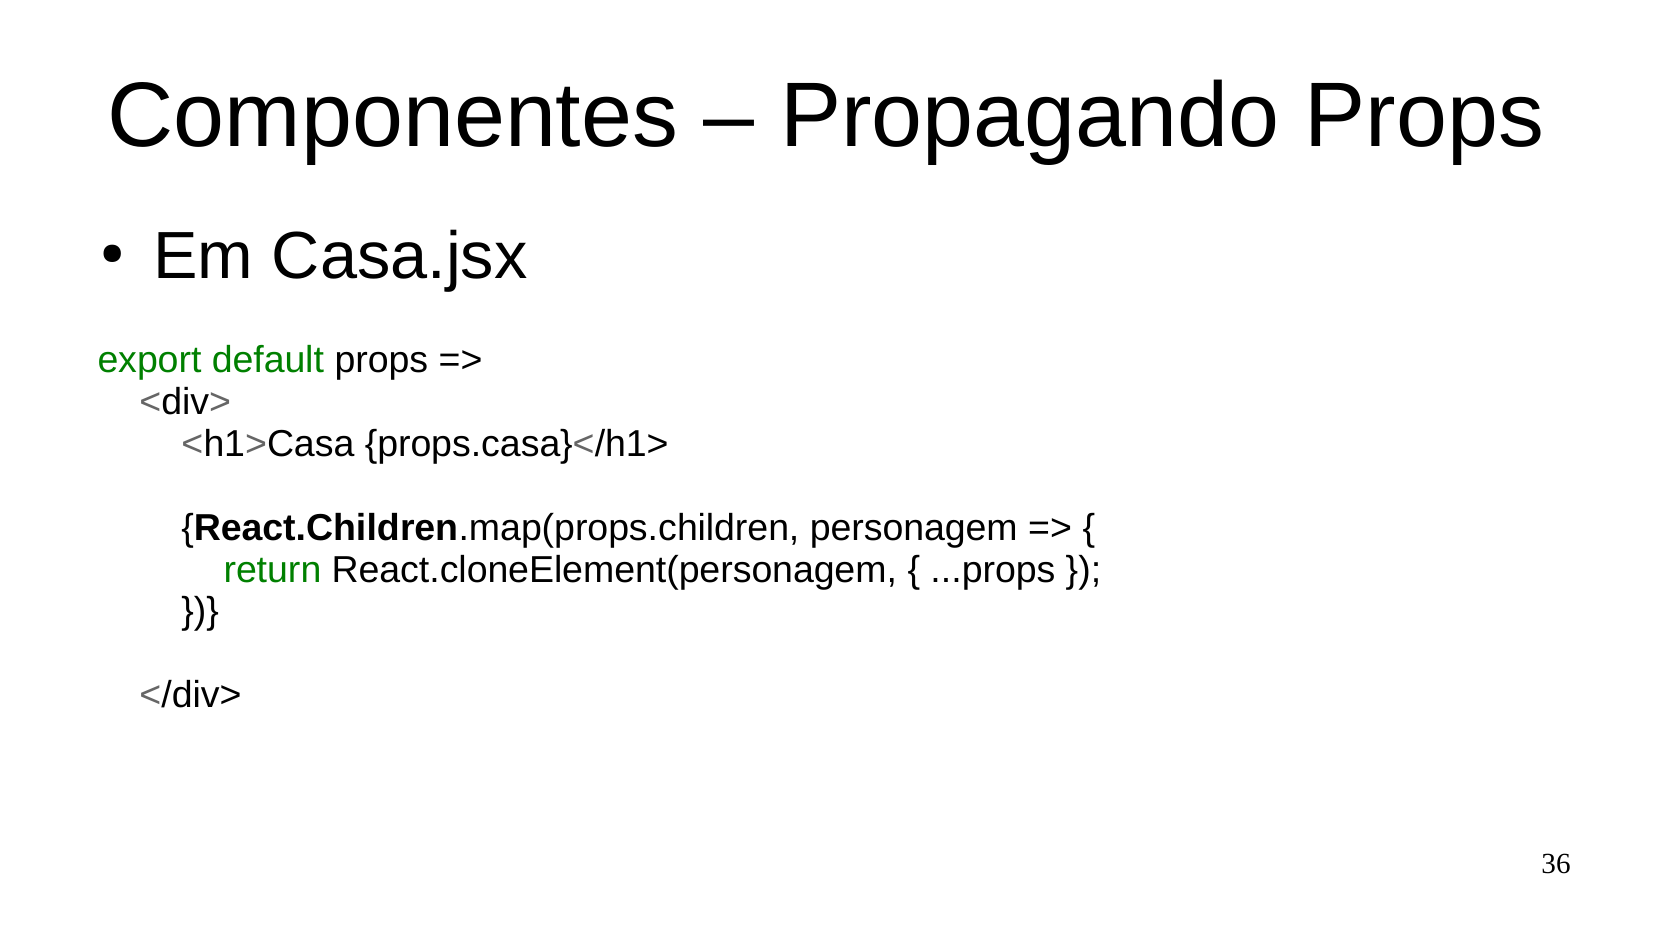

# Componentes – Propagando Props
Em Casa.jsx
export default props =>
 <div>
 <h1>Casa {props.casa}</h1>
 {React.Children.map(props.children, personagem => {
 return React.cloneElement(personagem, { ...props });
 })}
 </div>
36